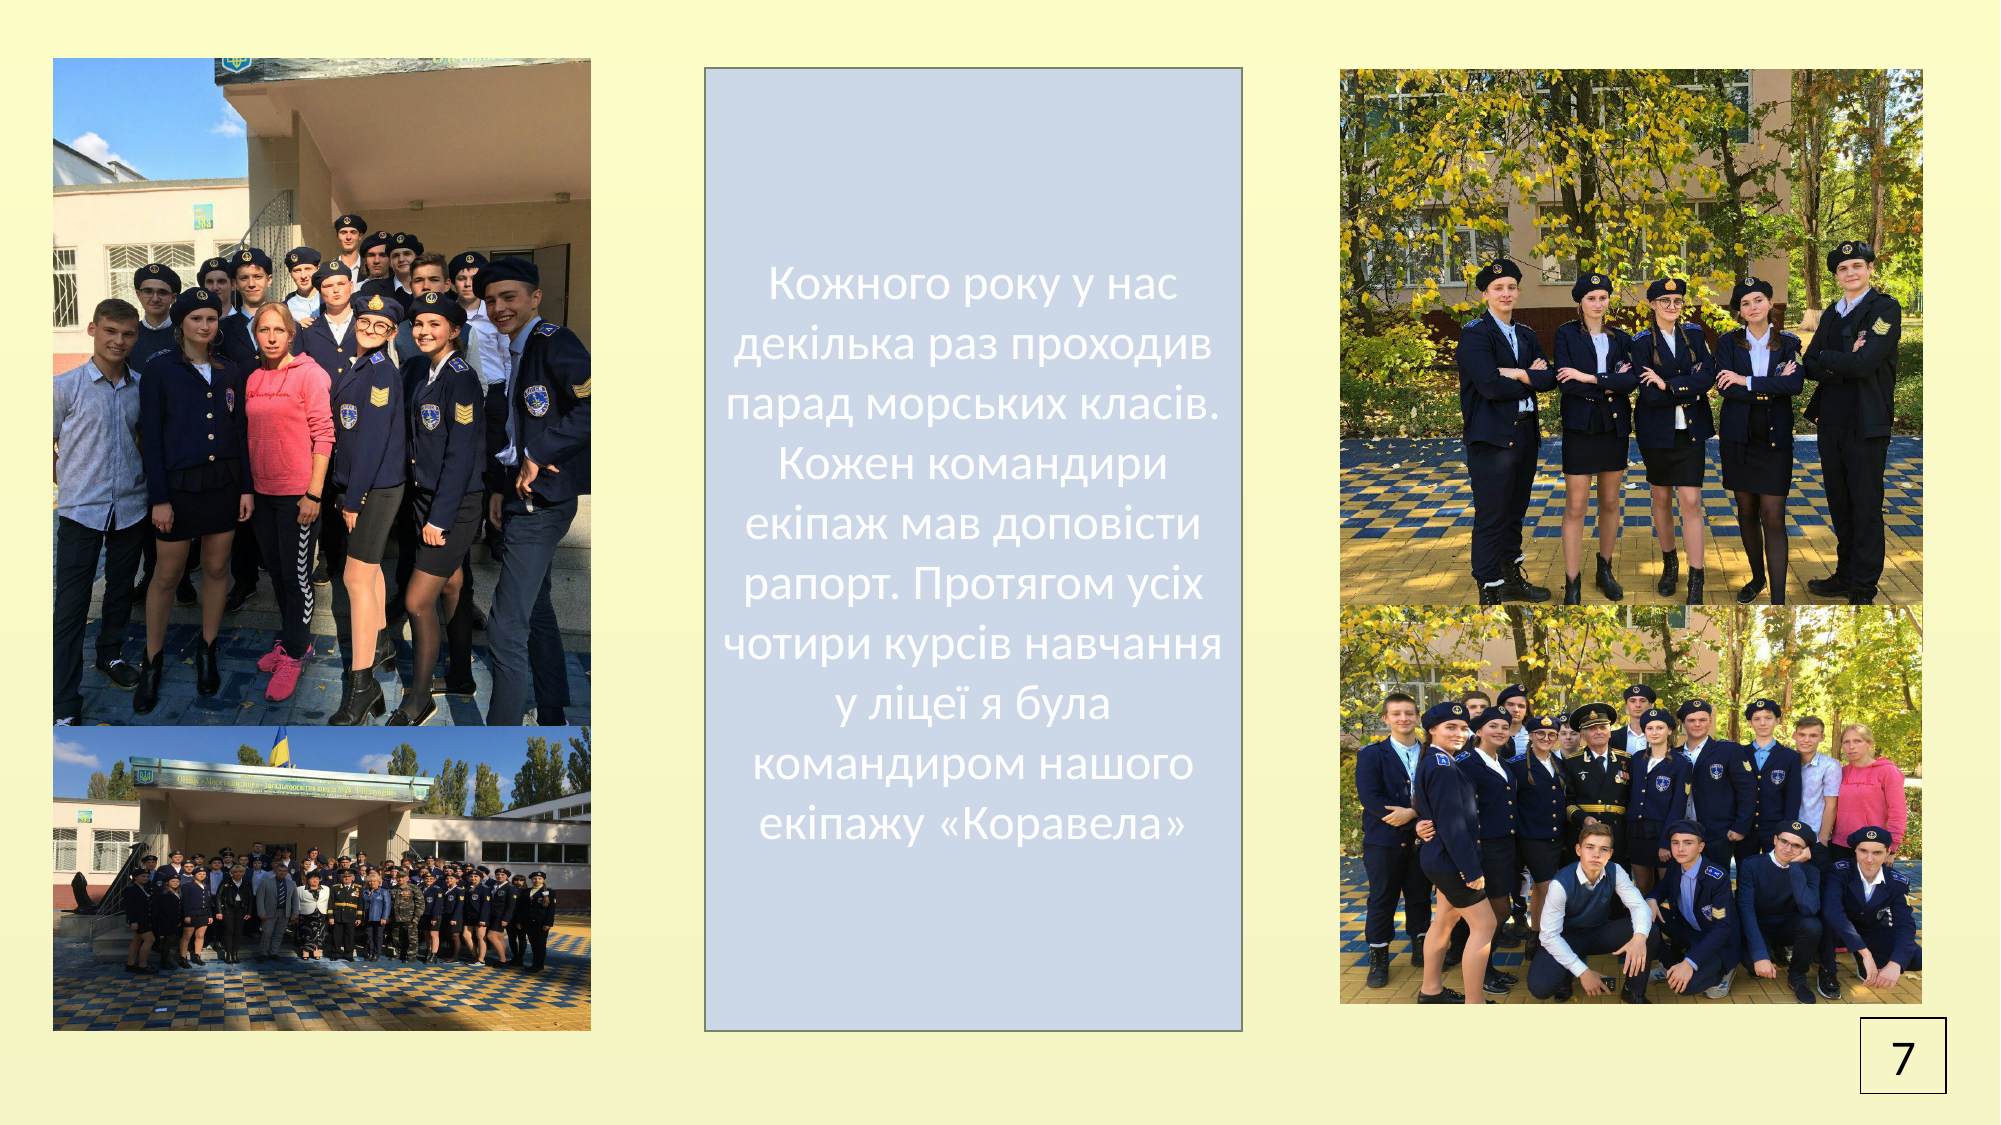

Кожного року у нас декілька раз проходив парад морських класів. Кожен командири екіпаж мав доповісти рапорт. Протягом усіх чотири курсів навчання у ліцеї я була командиром нашого екіпажу «Коравела»
7